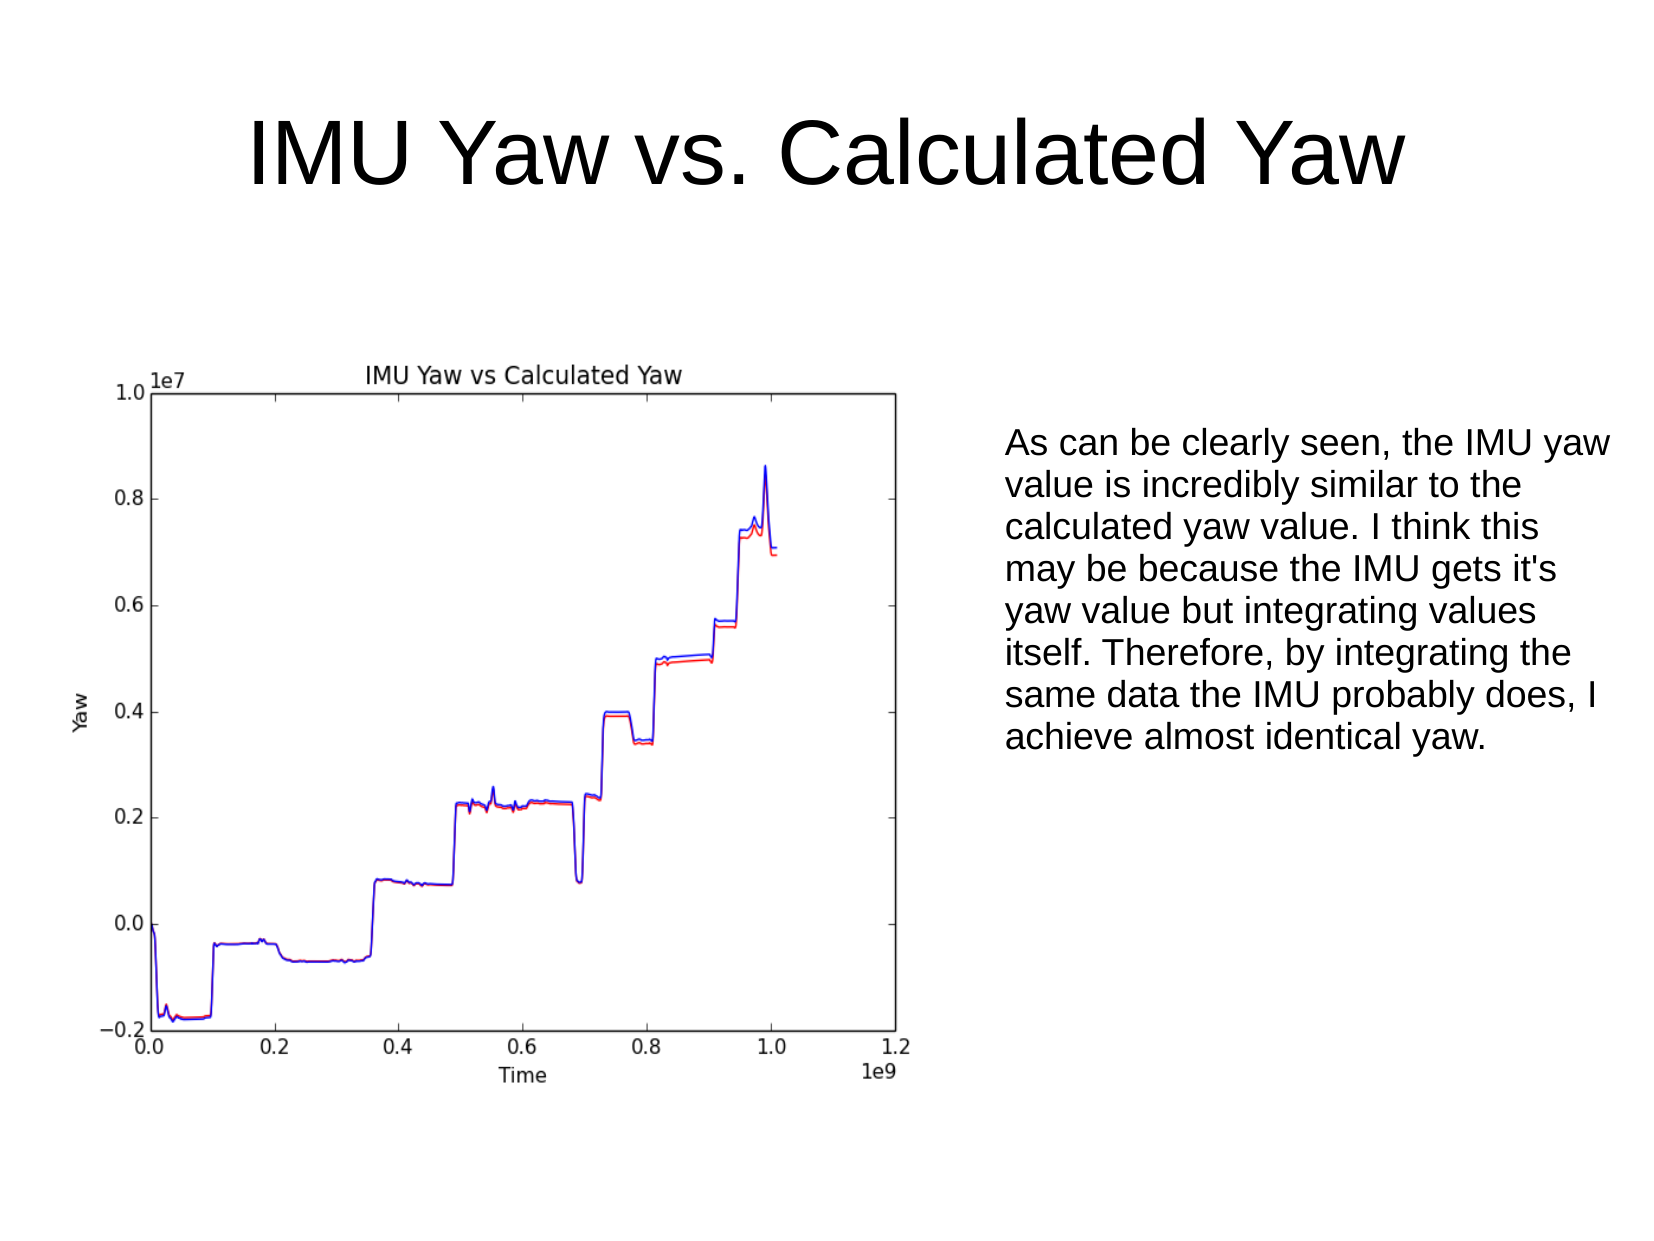

# IMU Yaw vs. Calculated Yaw
As can be clearly seen, the IMU yaw value is incredibly similar to the calculated yaw value. I think this may be because the IMU gets it's yaw value but integrating values itself. Therefore, by integrating the same data the IMU probably does, I achieve almost identical yaw.